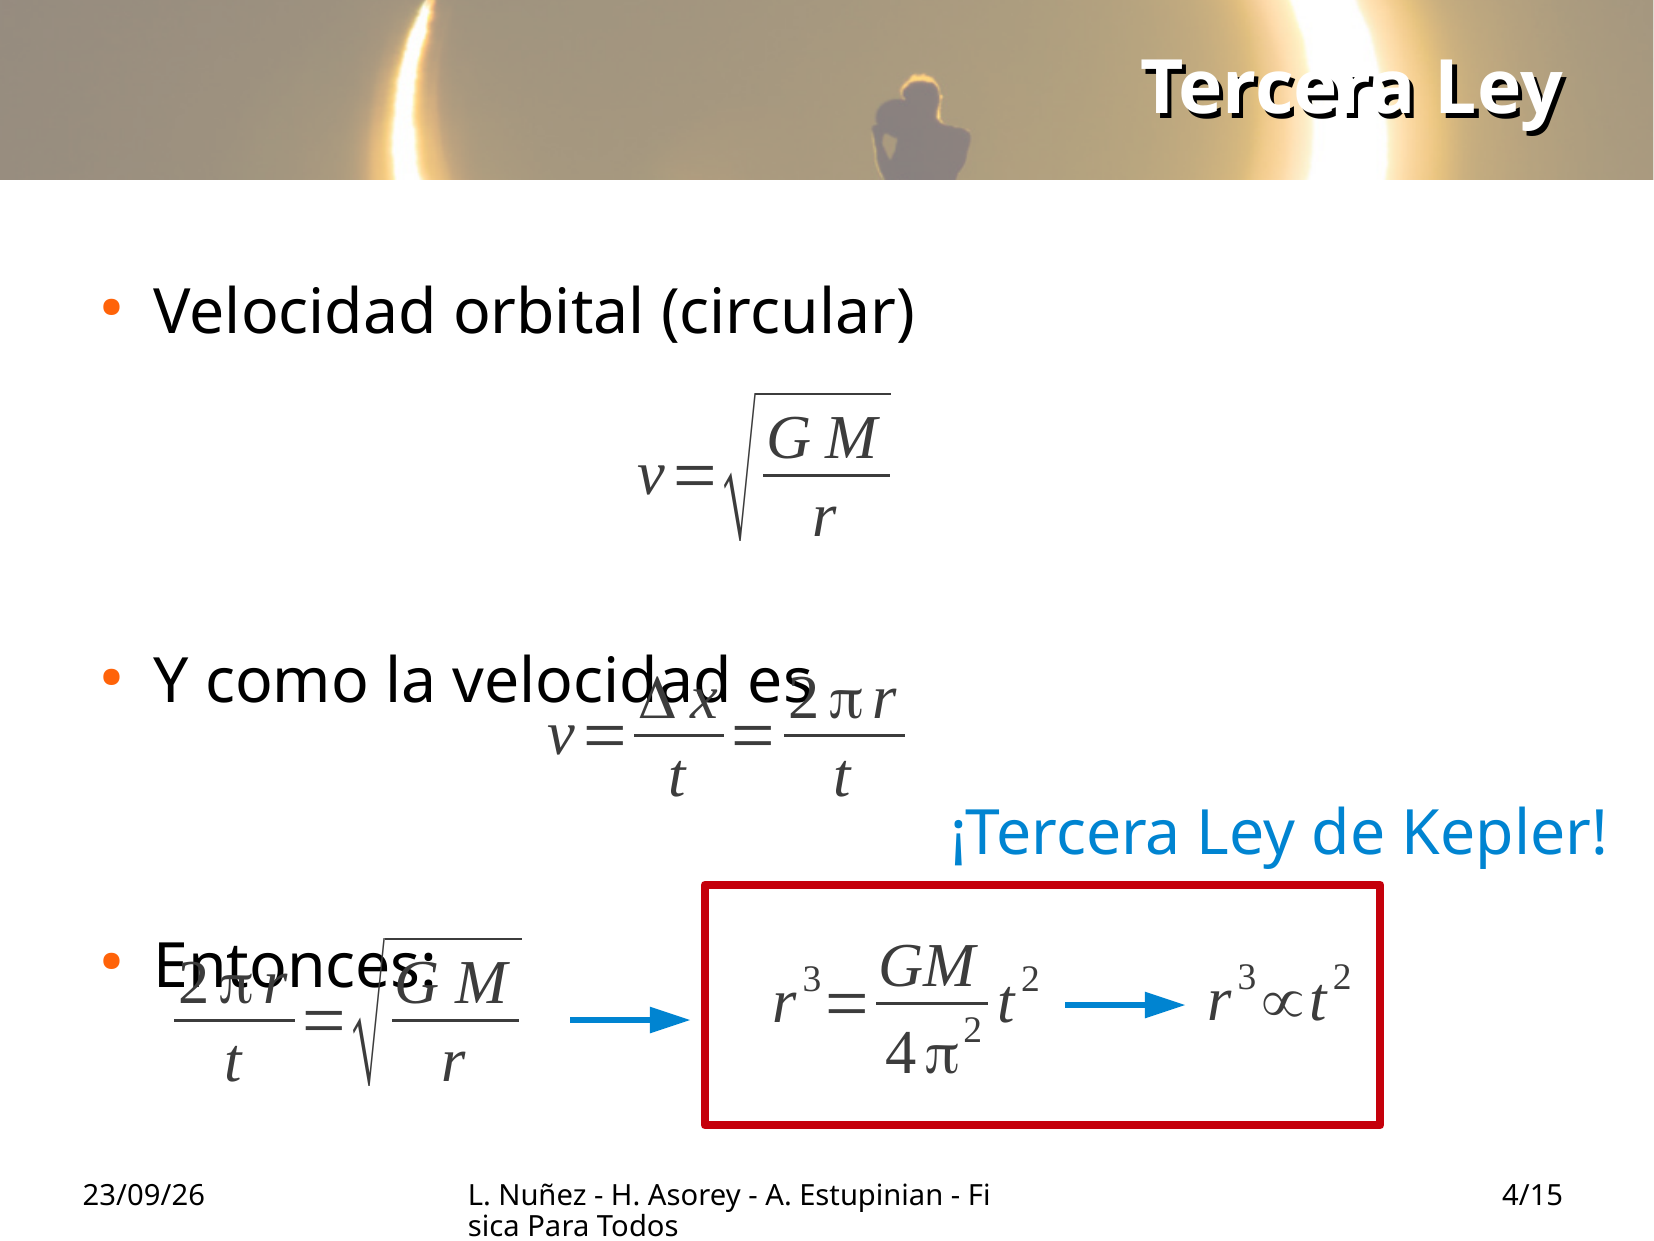

# Tercera Ley
Velocidad orbital (circular)
Y como la velocidad es
Entonces:
¡Tercera Ley de Kepler!
L. Nuñez - H. Asorey - A. Estupinian - Fisica Para Todos
4